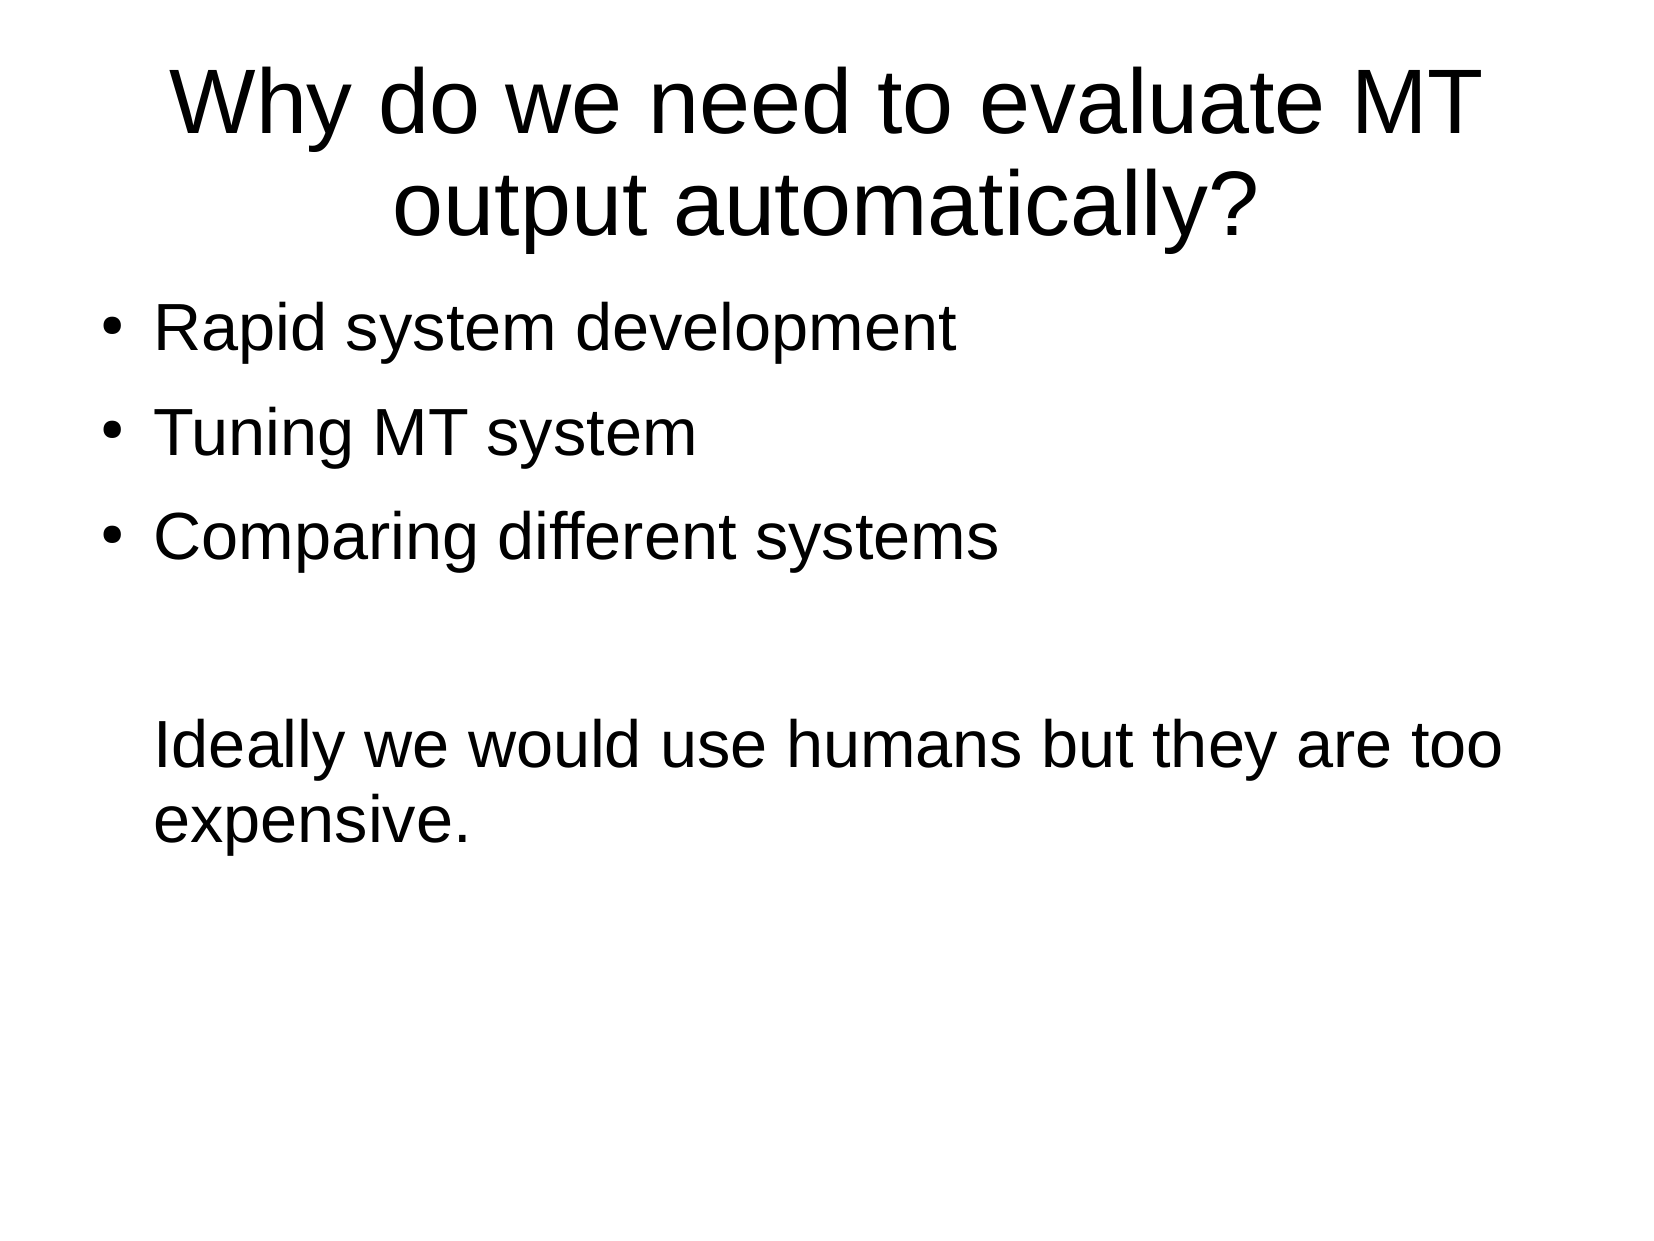

# Why do we need to evaluate MT output automatically?
Rapid system development
Tuning MT system
Comparing different systems
Ideally we would use humans but they are too expensive.